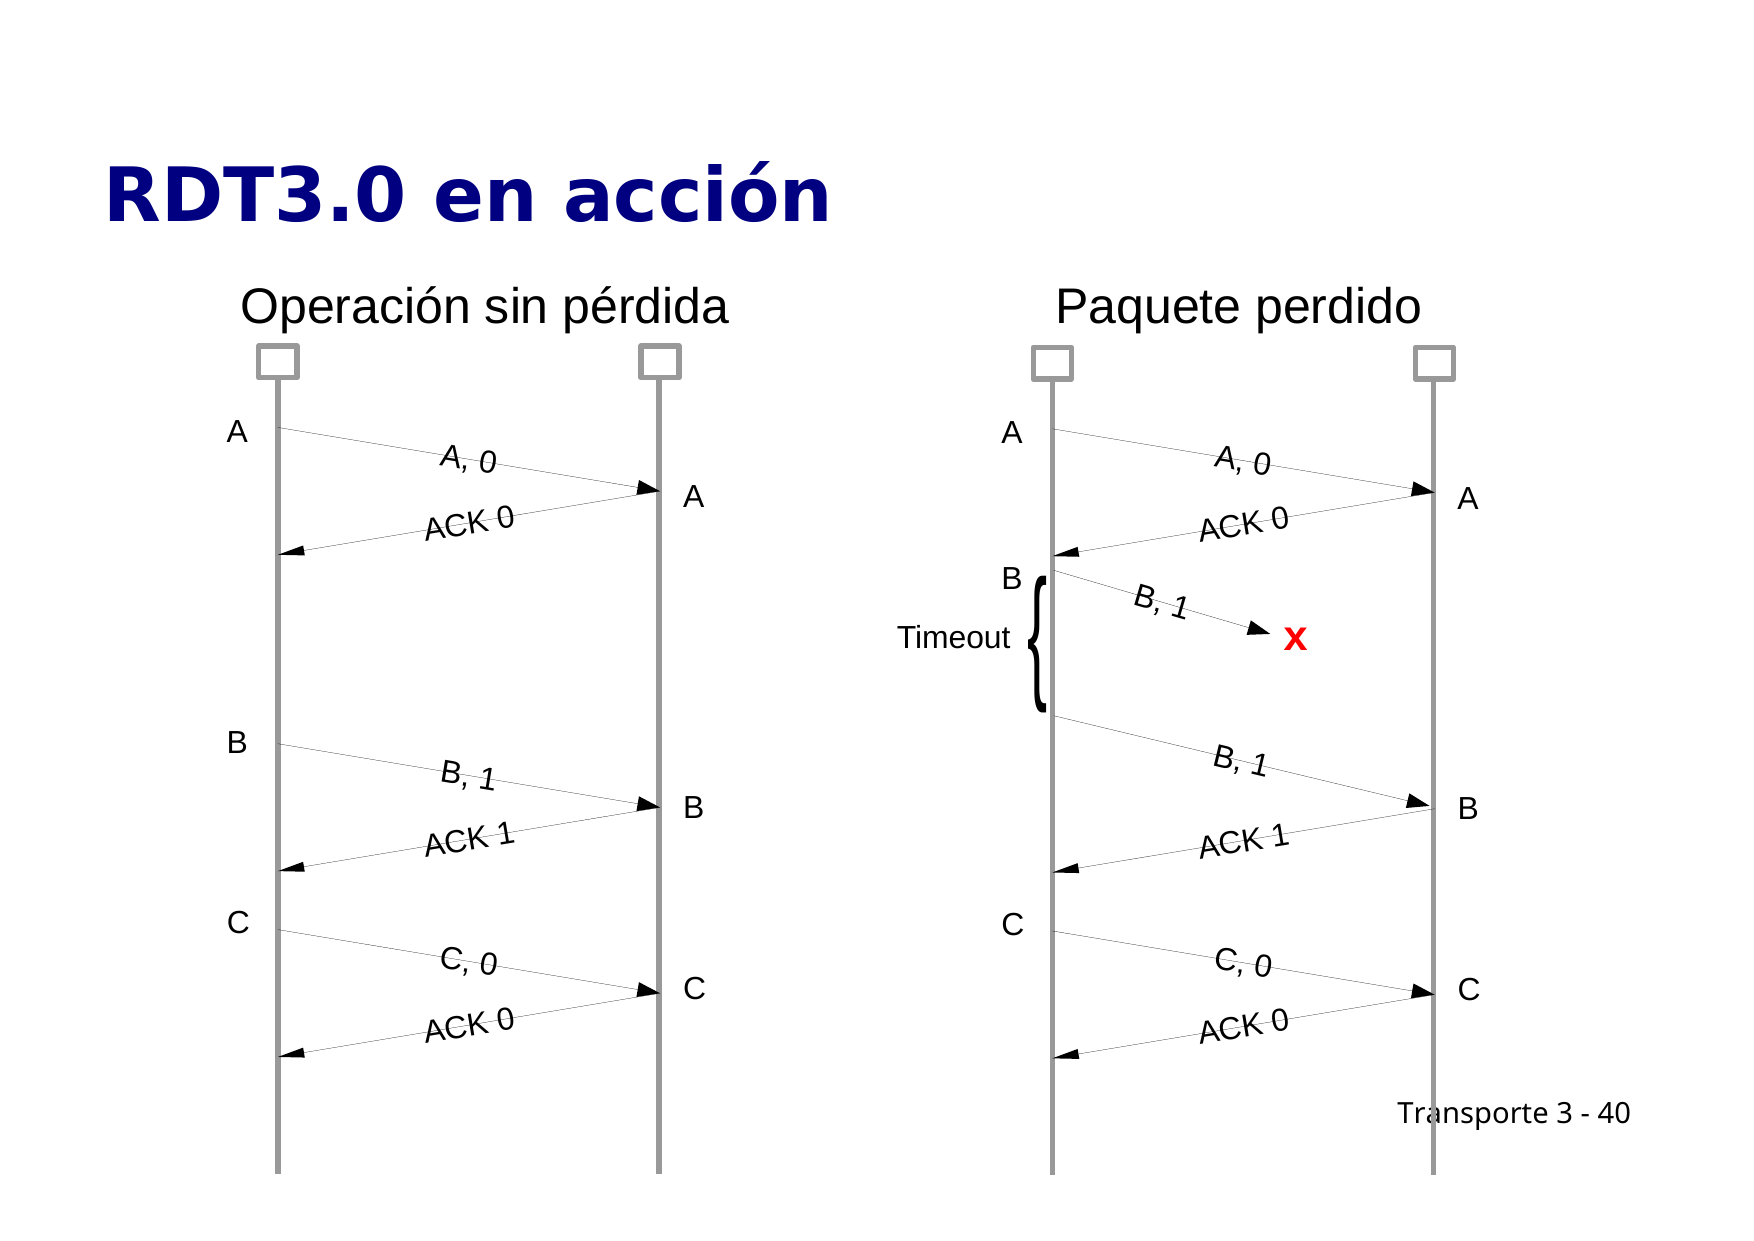

# RDT3.0 en acción
Operación sin pérdida
Paquete perdido